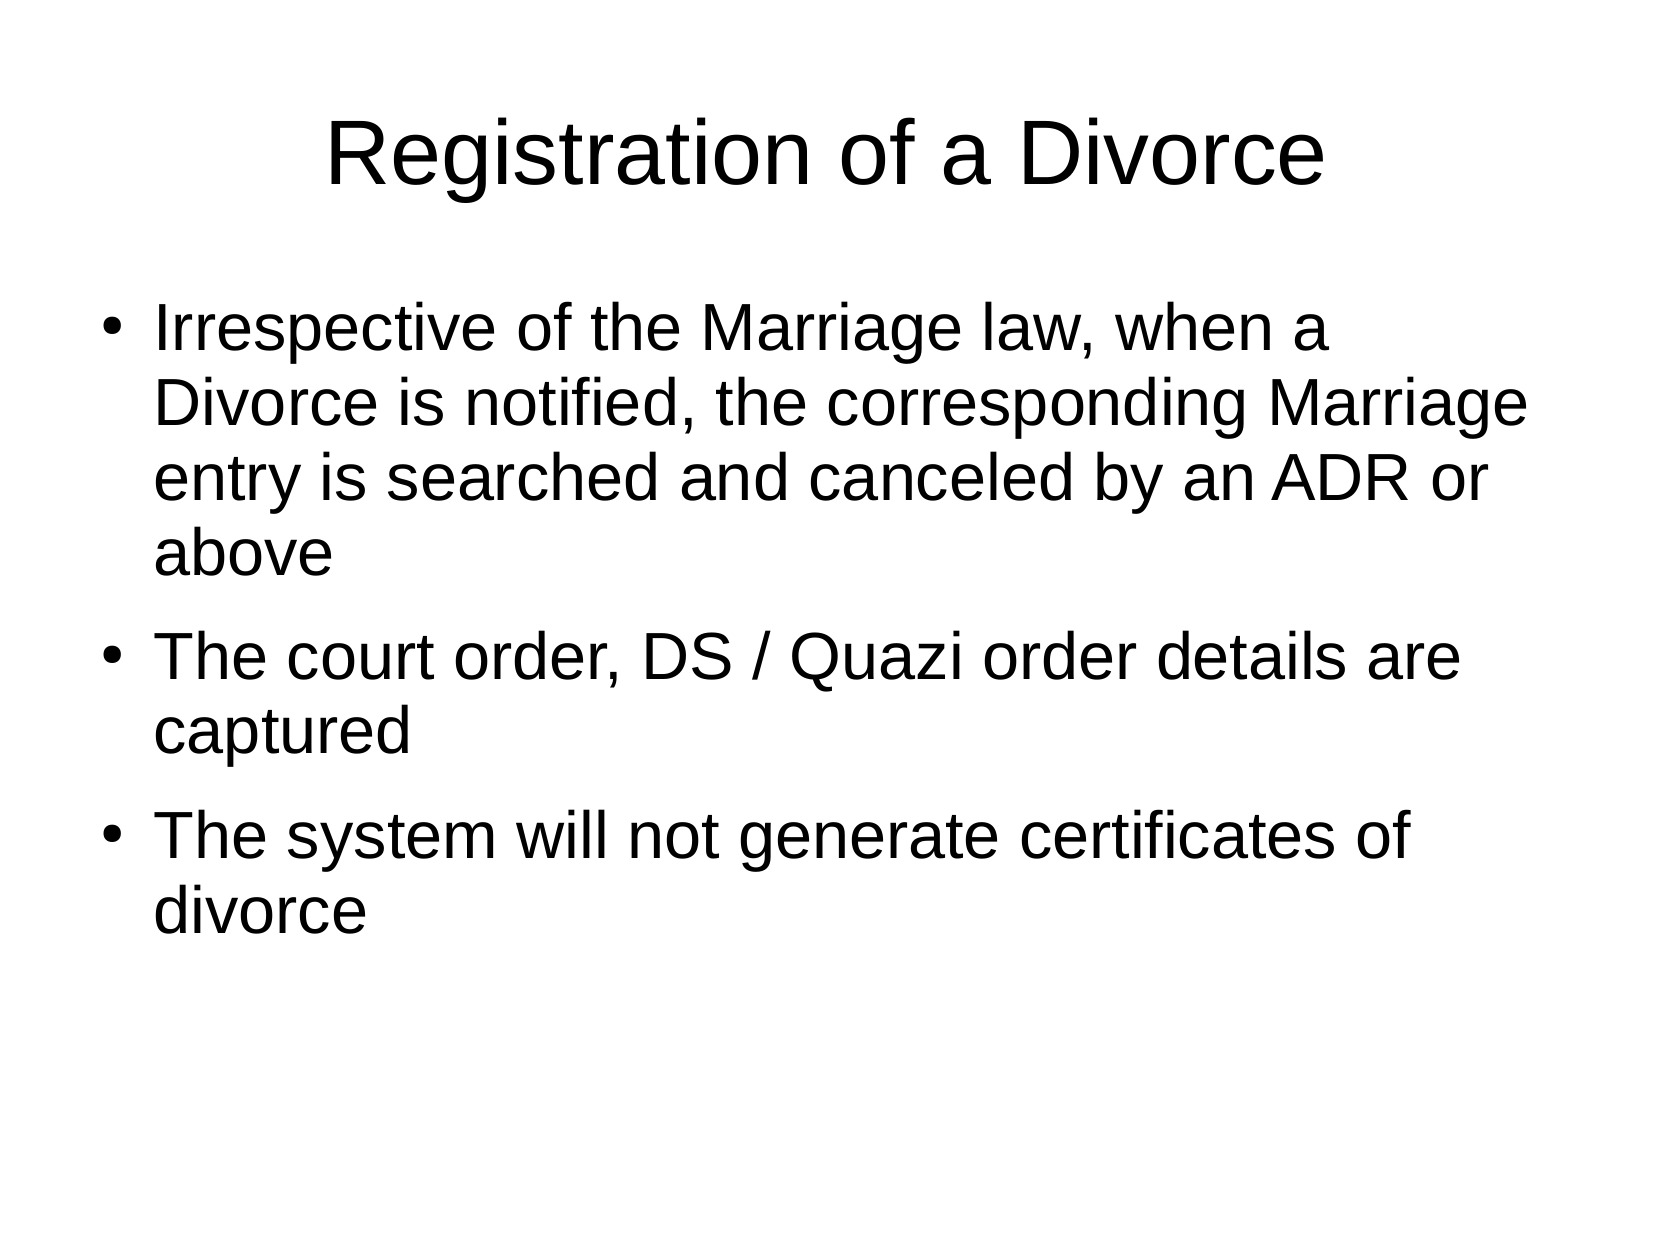

# Registration of a Divorce
Irrespective of the Marriage law, when a Divorce is notified, the corresponding Marriage entry is searched and canceled by an ADR or above
The court order, DS / Quazi order details are captured
The system will not generate certificates of divorce